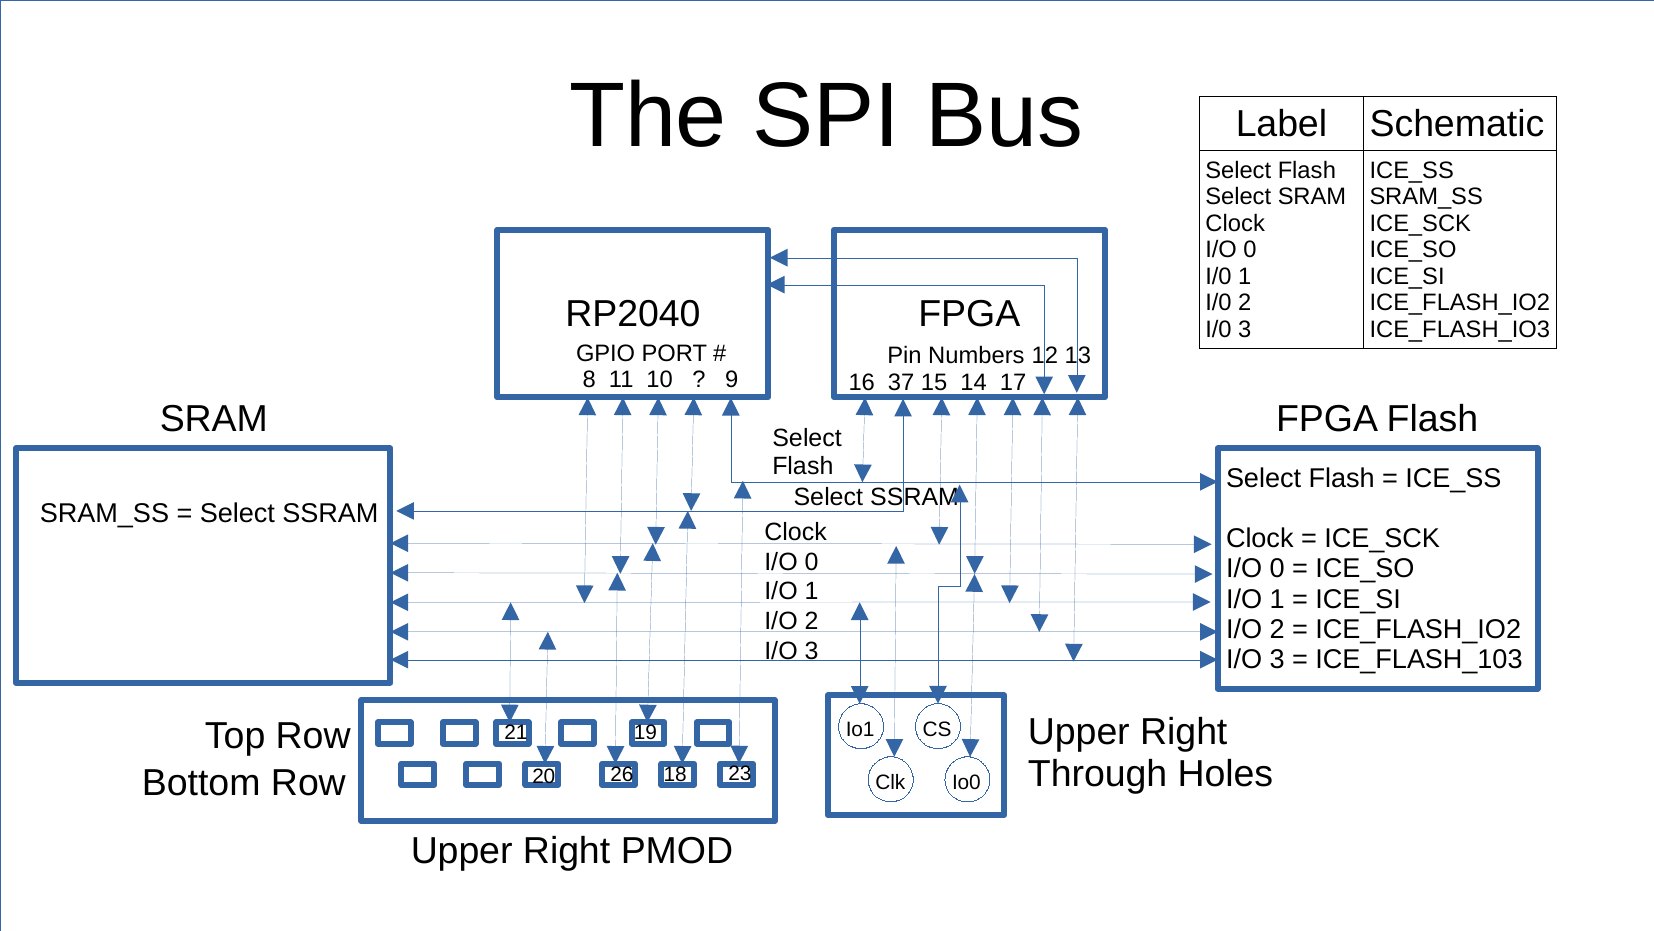

# The SPI Bus
| Label | Schematic |
| --- | --- |
| Select Flash Select SRAM Clock I/O 0 I/0 1 I/0 2 I/0 3 | ICE\_SS SRAM\_SS ICE\_SCK ICE\_SO ICE\_SI ICE\_FLASH\_IO2 ICE\_FLASH\_IO3 |
RP2040
FPGA
 GPIO PORT #
 8 11 10 ? 9
 Pin Numbers 12 13
16 37 15 14 17
SRAM
FPGA Flash
 Select
 Flash
Select Flash = ICE_SS
Clock = ICE_SCK
I/O 0 = ICE_SO
I/O 1 = ICE_SI
I/O 2 = ICE_FLASH_IO2
I/O 3 = ICE_FLASH_103
Select SSRAM
SRAM_SS = Select SSRAM
Clock
I/O 0
I/O 1
I/O 2
I/O 3
Upper Right
Through Holes
 Top Row
CS
Io1
19
21
Bottom Row
23
18
26
20
Clk
Io0
Upper Right PMOD